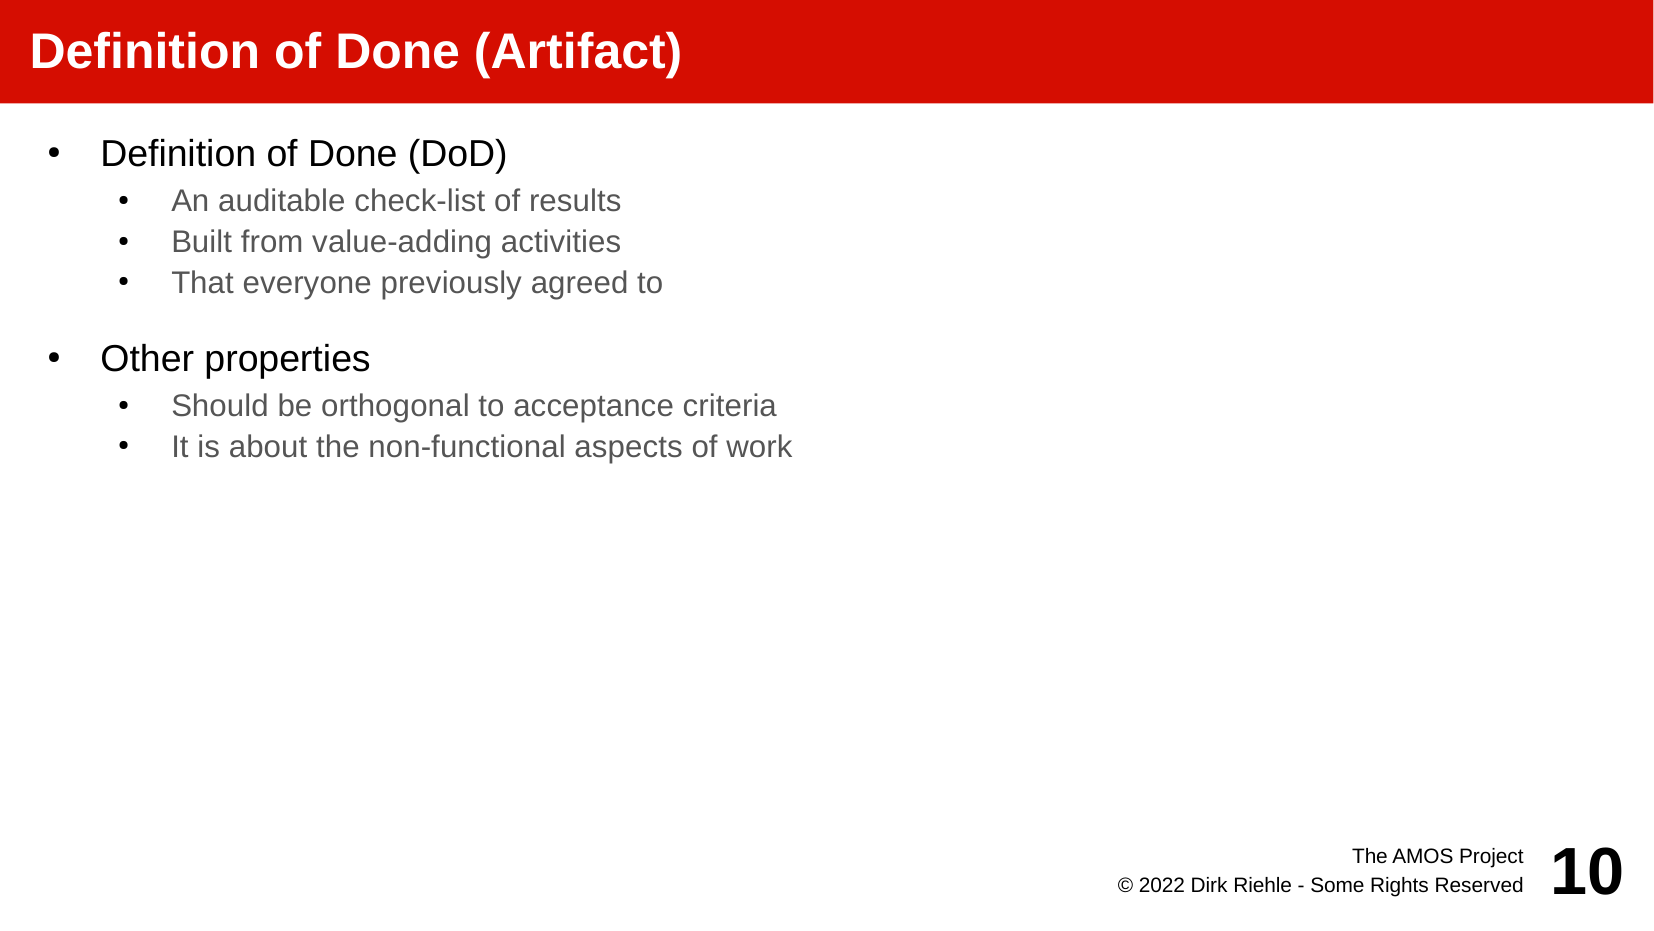

# Definition of Done (Artifact)
Definition of Done (DoD)
An auditable check-list of results
Built from value-adding activities
That everyone previously agreed to
Other properties
Should be orthogonal to acceptance criteria
It is about the non-functional aspects of work
The AMOS Project
10
© 2022 Dirk Riehle - Some Rights Reserved